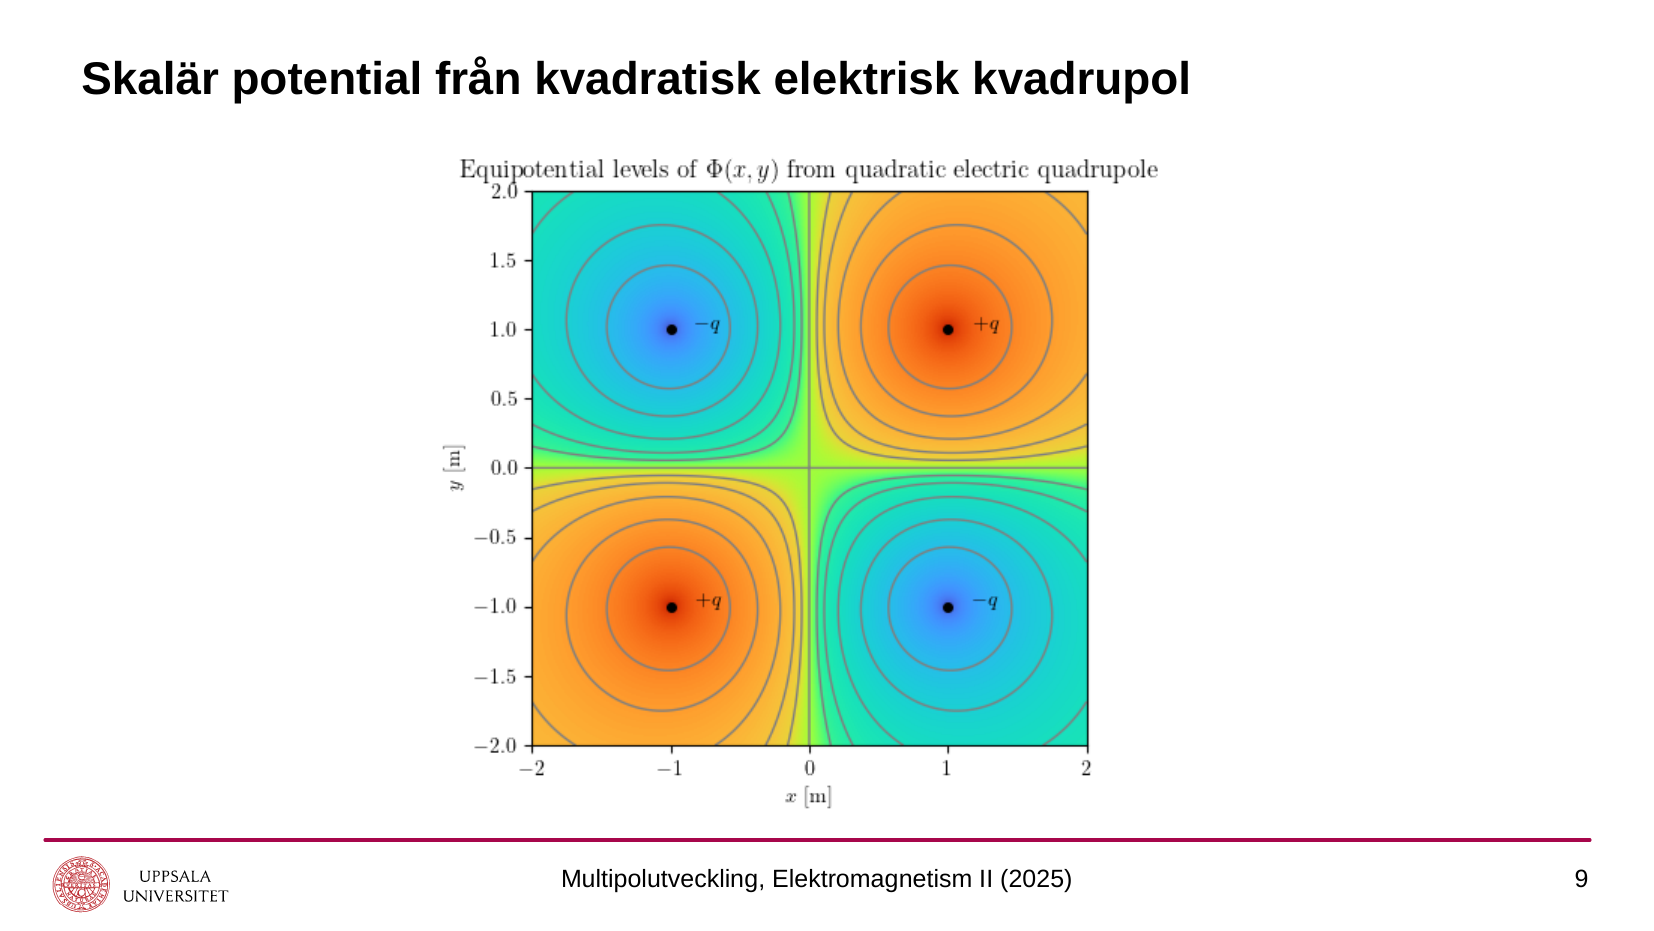

# Skalär potential från kvadratisk elektrisk kvadrupol
9
Multipolutveckling, Elektromagnetism II (2025)